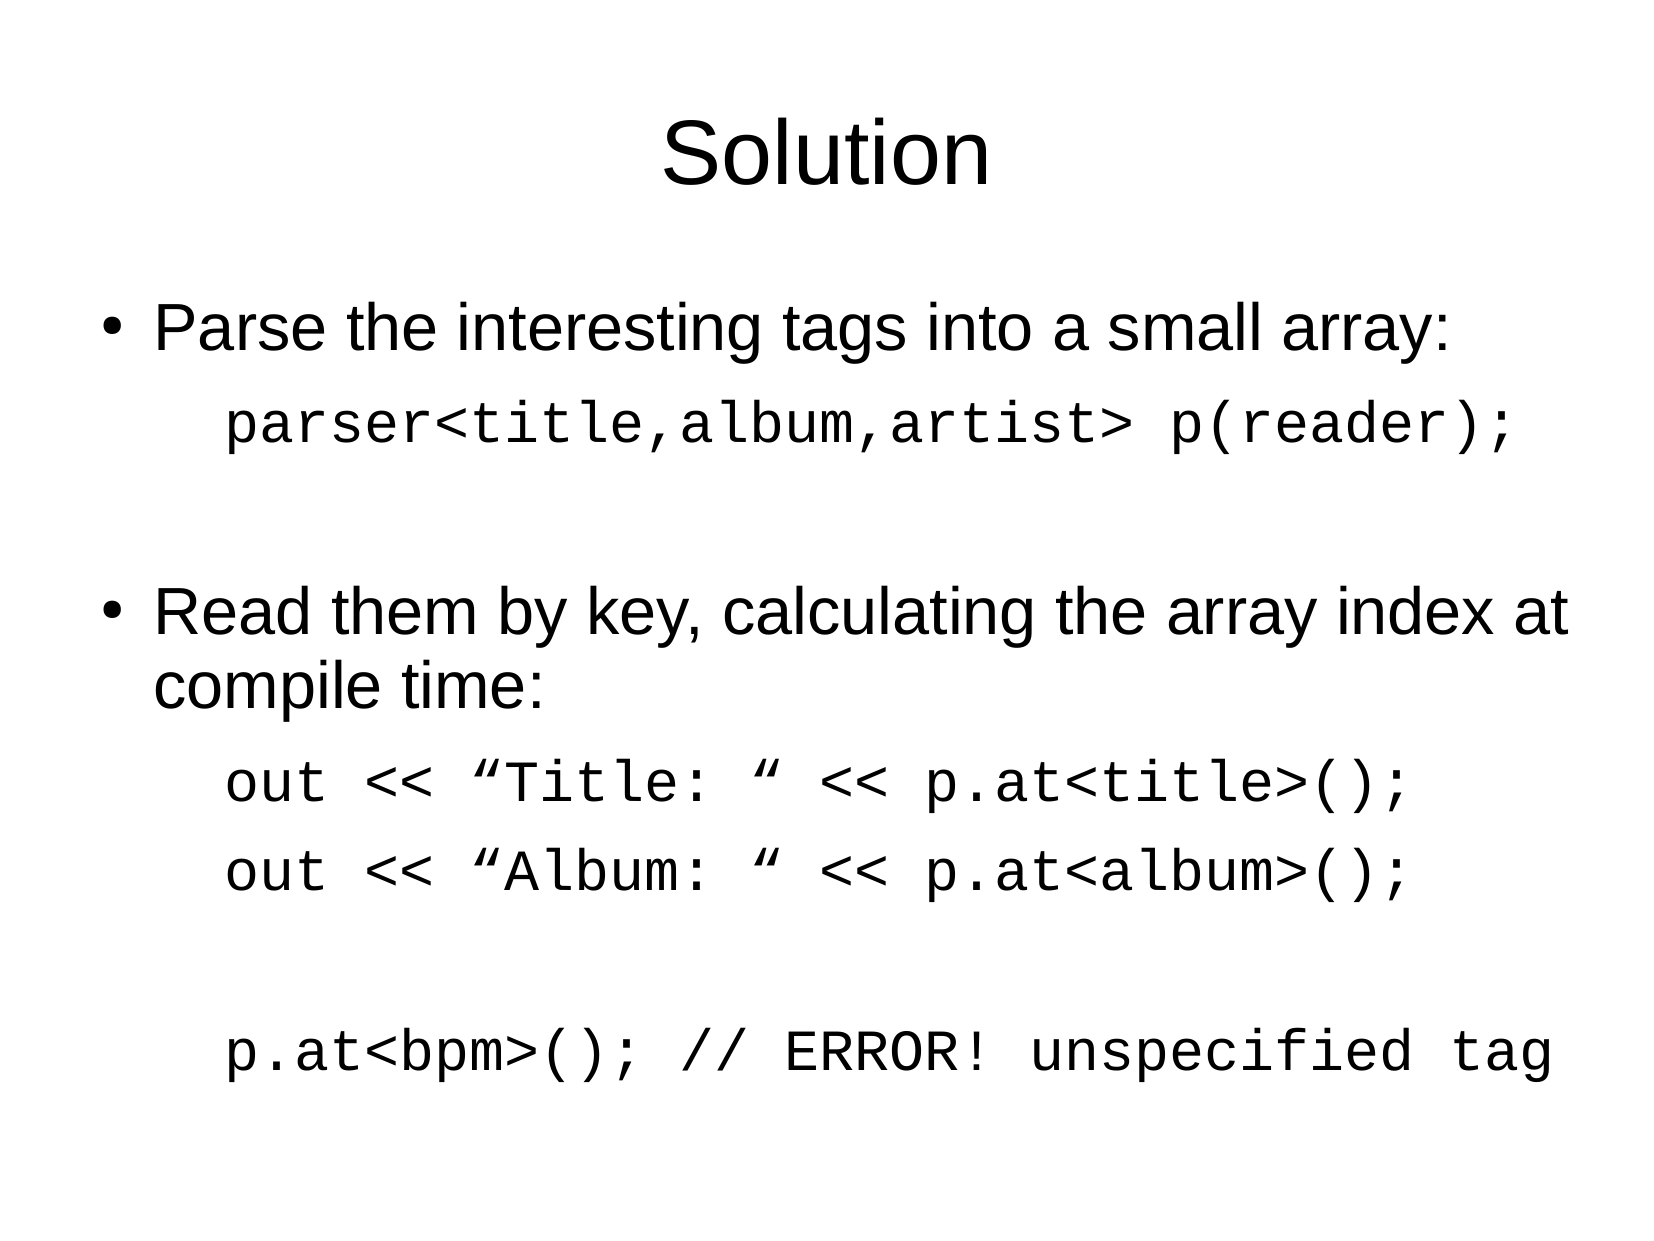

# Solution
Parse the interesting tags into a small array:
parser<title,album,artist> p(reader);
Read them by key, calculating the array index at compile time:
out << “Title: “ << p.at<title>();
out << “Album: “ << p.at<album>();
p.at<bpm>(); // ERROR! unspecified tag